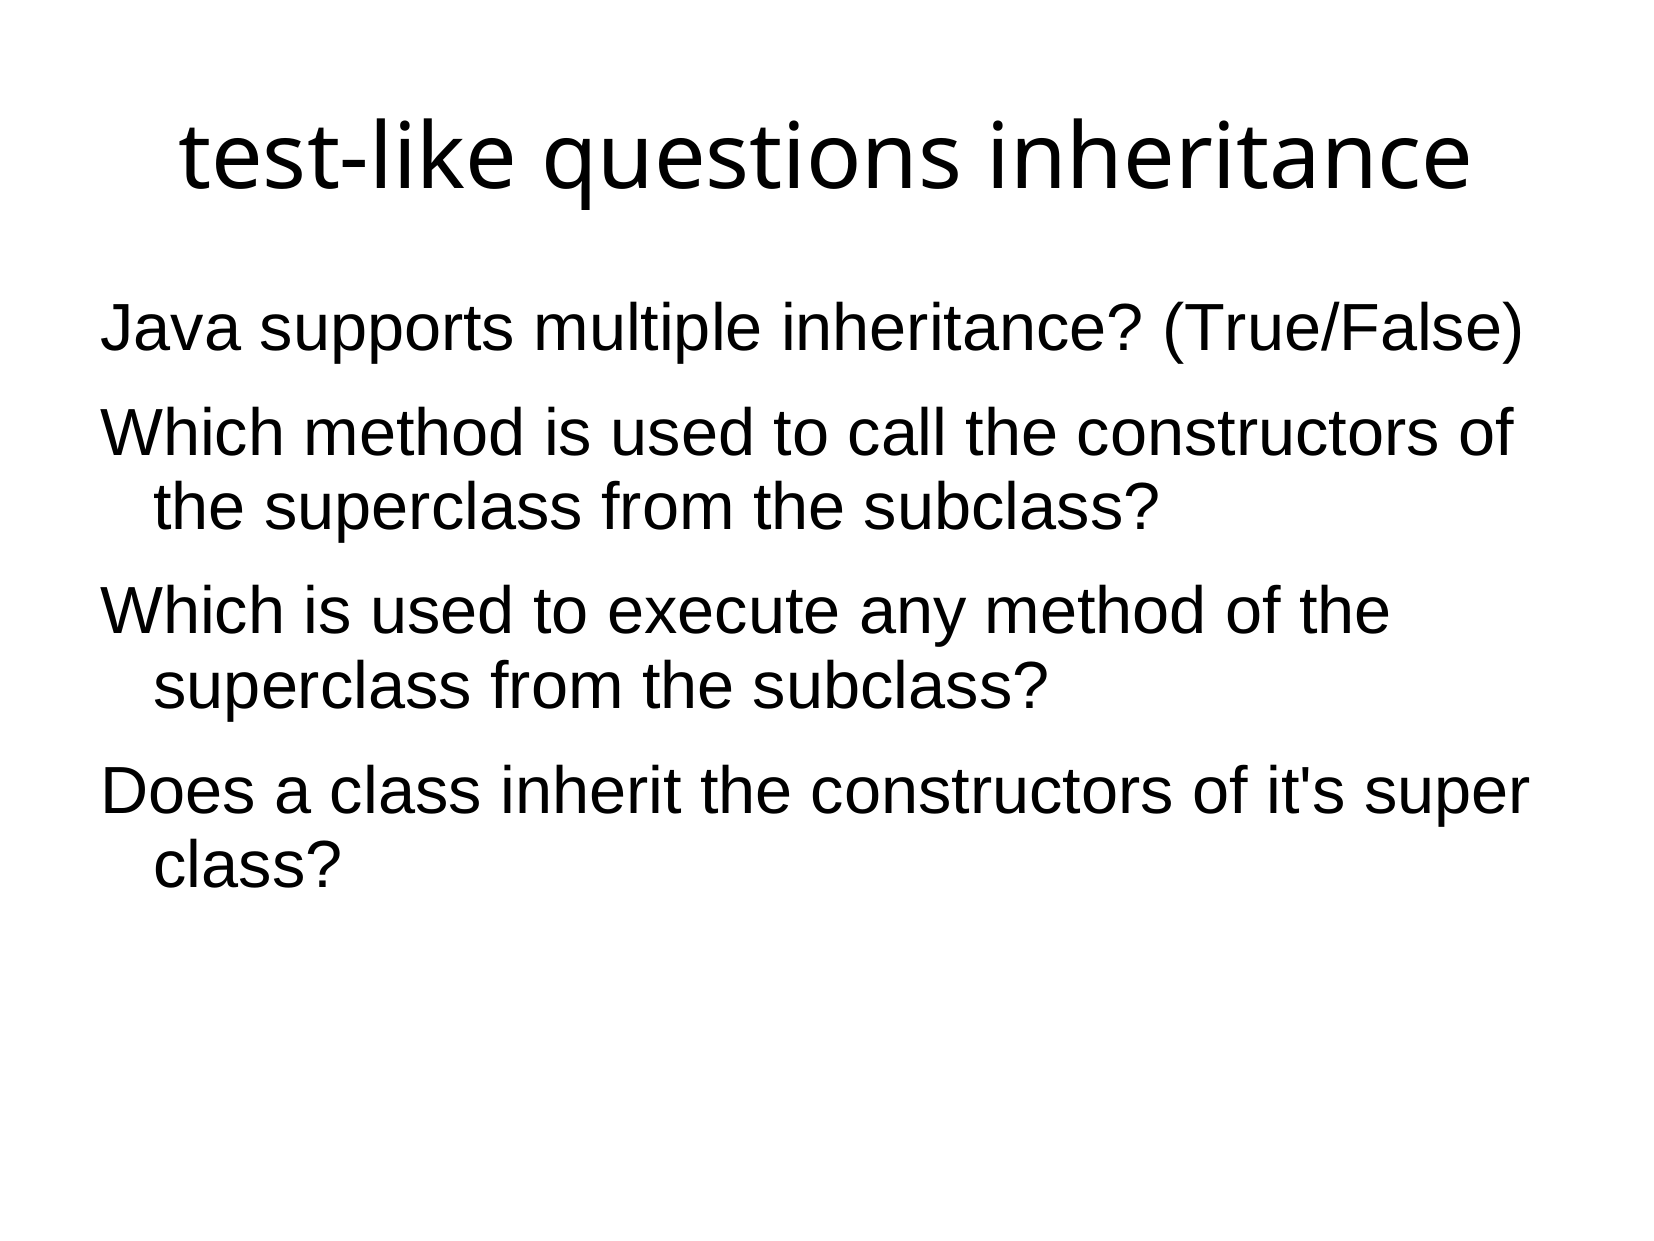

# test-like questions inheritance
Java supports multiple inheritance? (True/False)
Which method is used to call the constructors of the superclass from the subclass?
Which is used to execute any method of the superclass from the subclass?
Does a class inherit the constructors of it's super class?